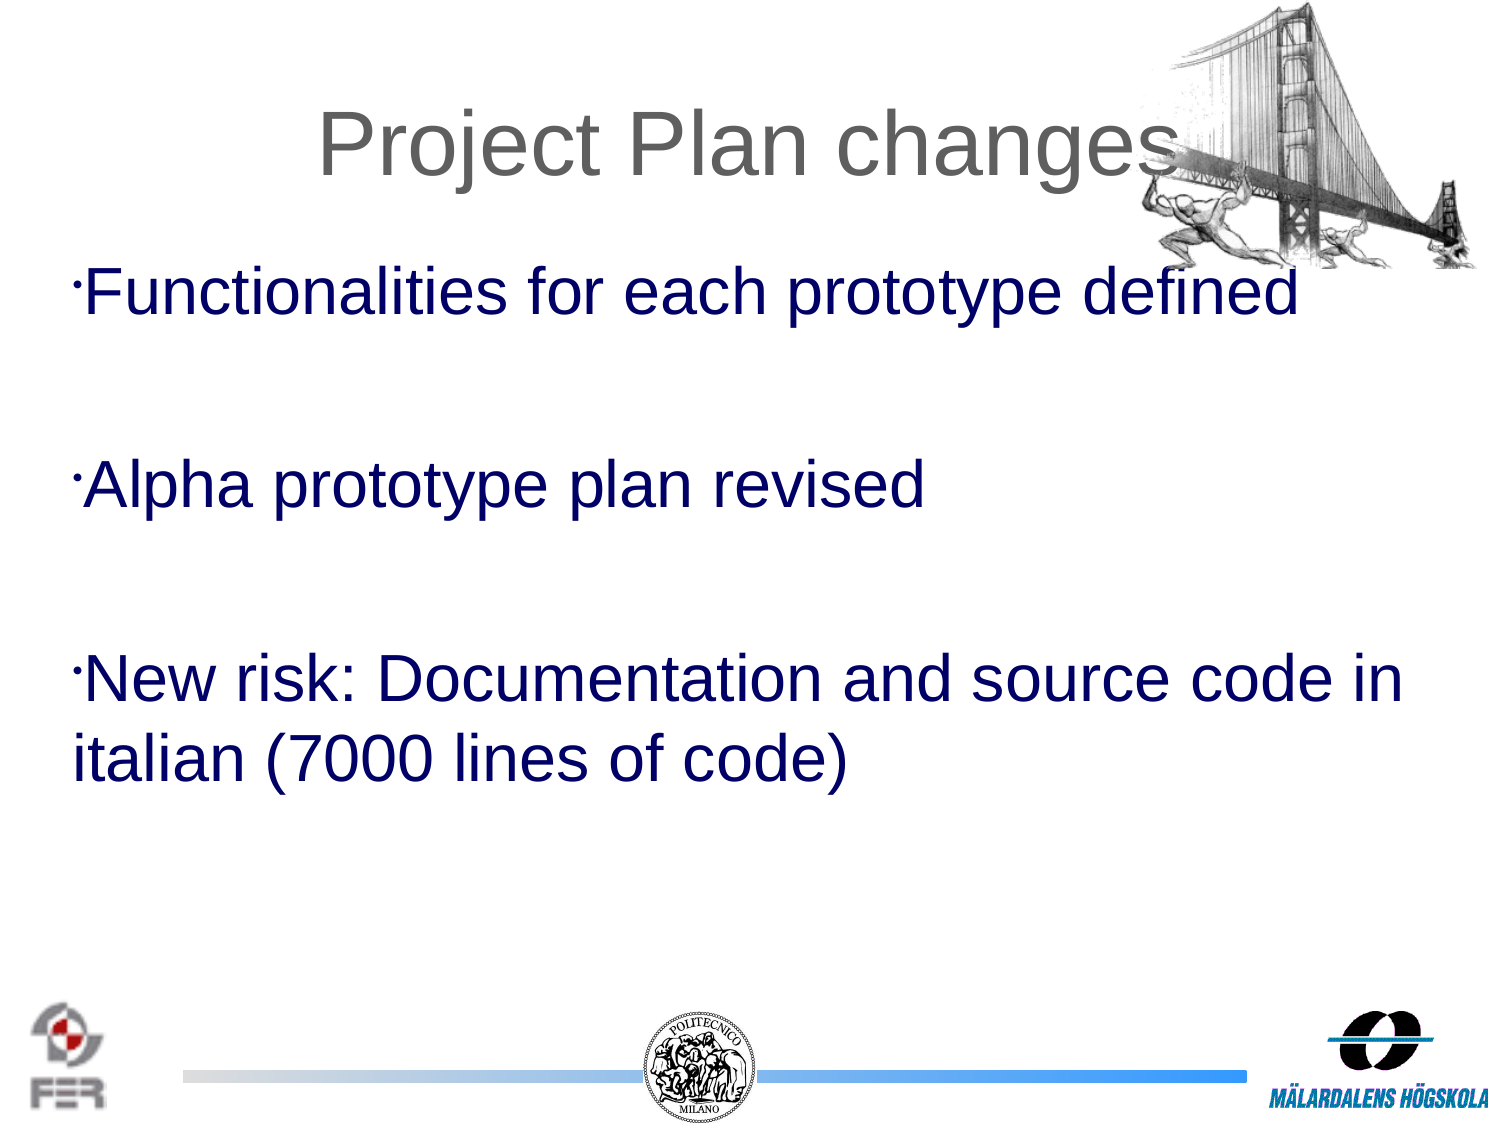

# Project Plan changes
Functionalities for each prototype defined
Alpha prototype plan revised
New risk: Documentation and source code in italian (7000 lines of code)